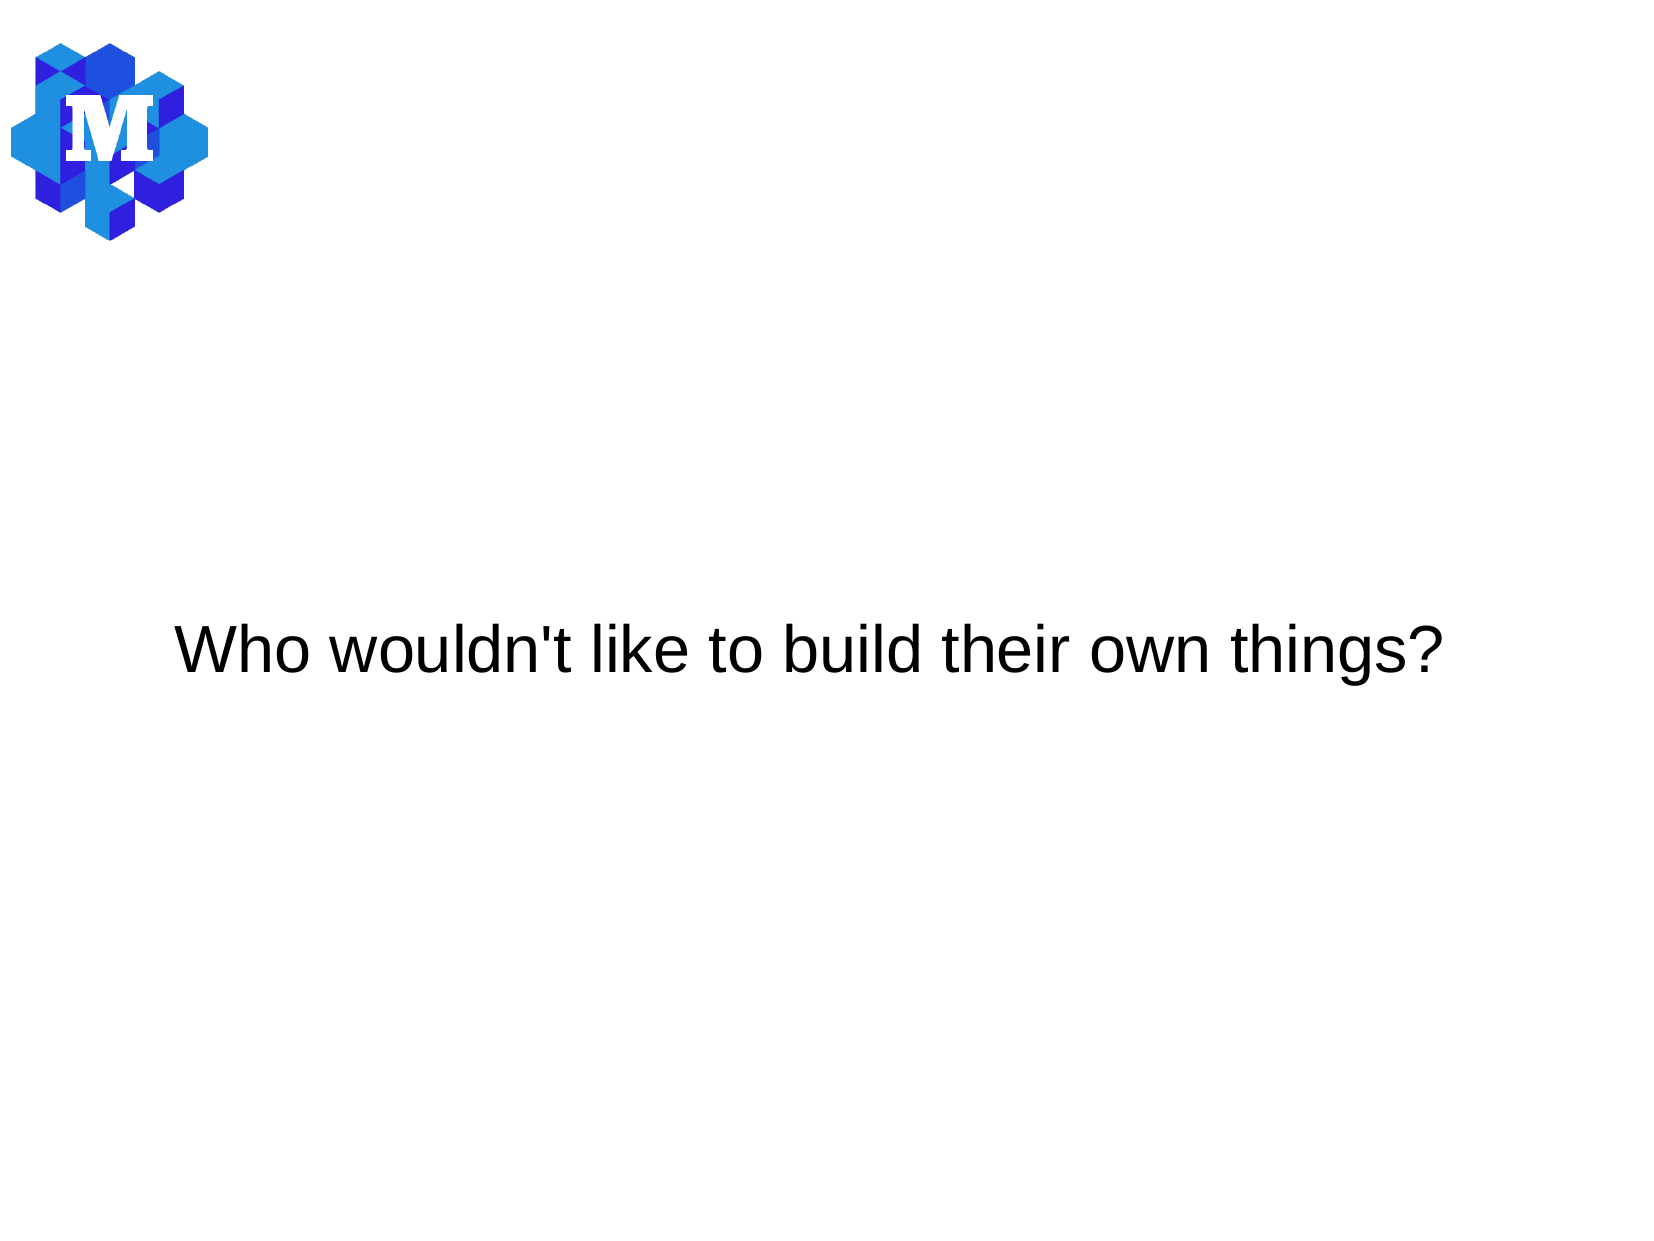

#
Who wouldn't like to build their own things?